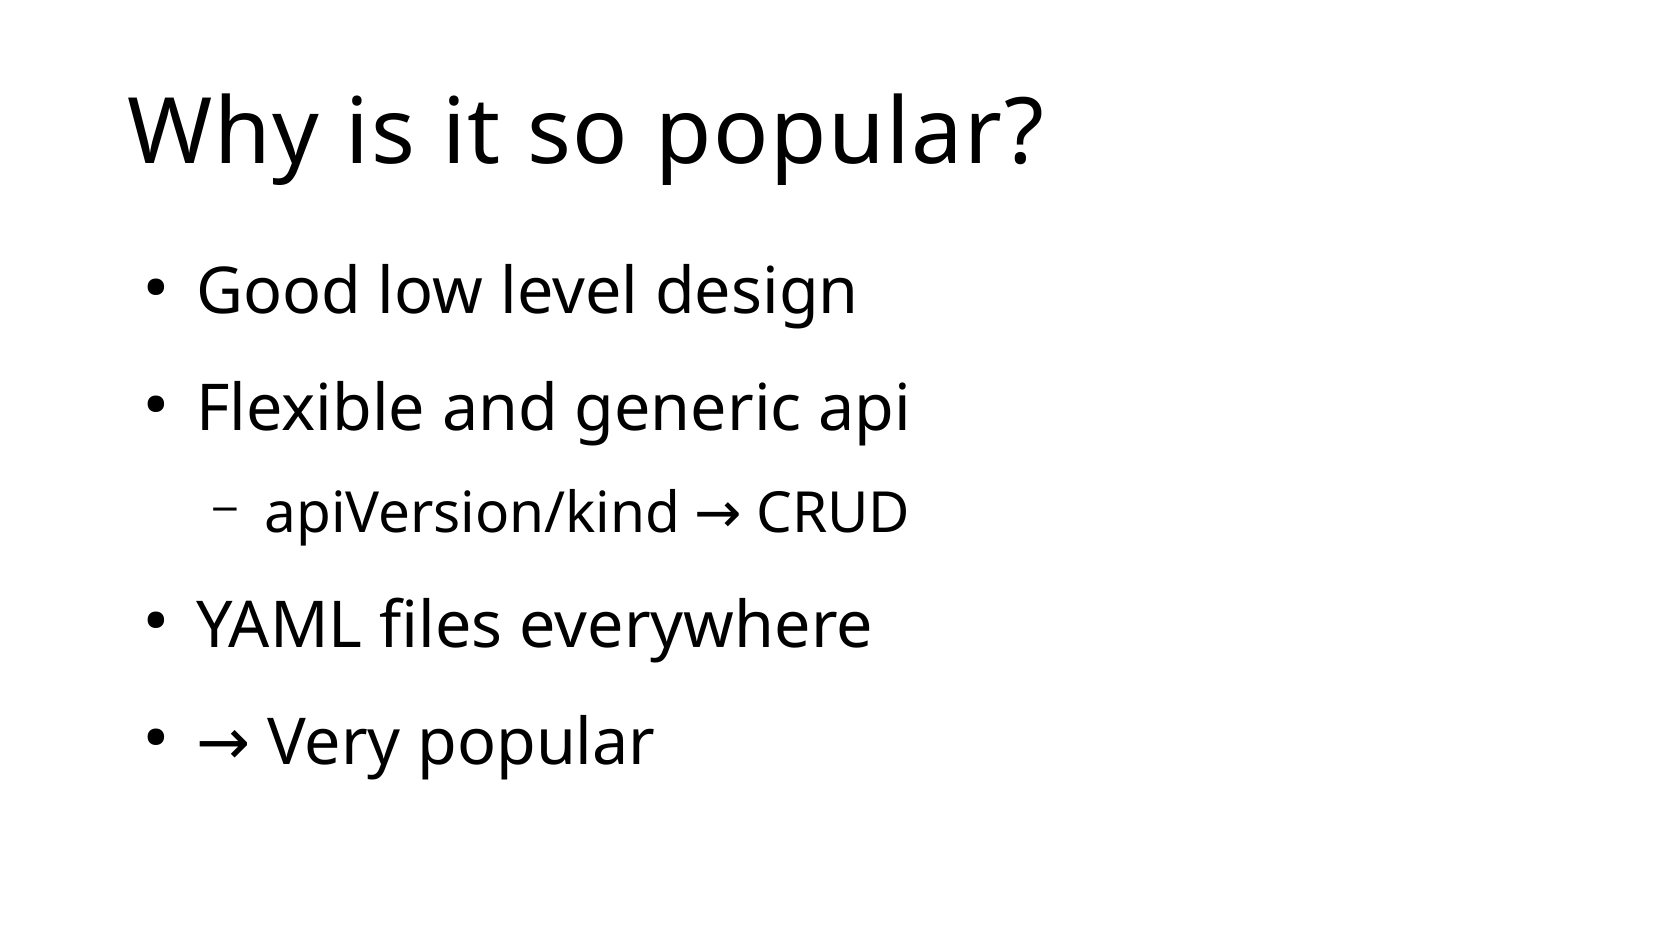

# Why is it so popular?
Good low level design
Flexible and generic api
apiVersion/kind → CRUD
YAML files everywhere
→ Very popular